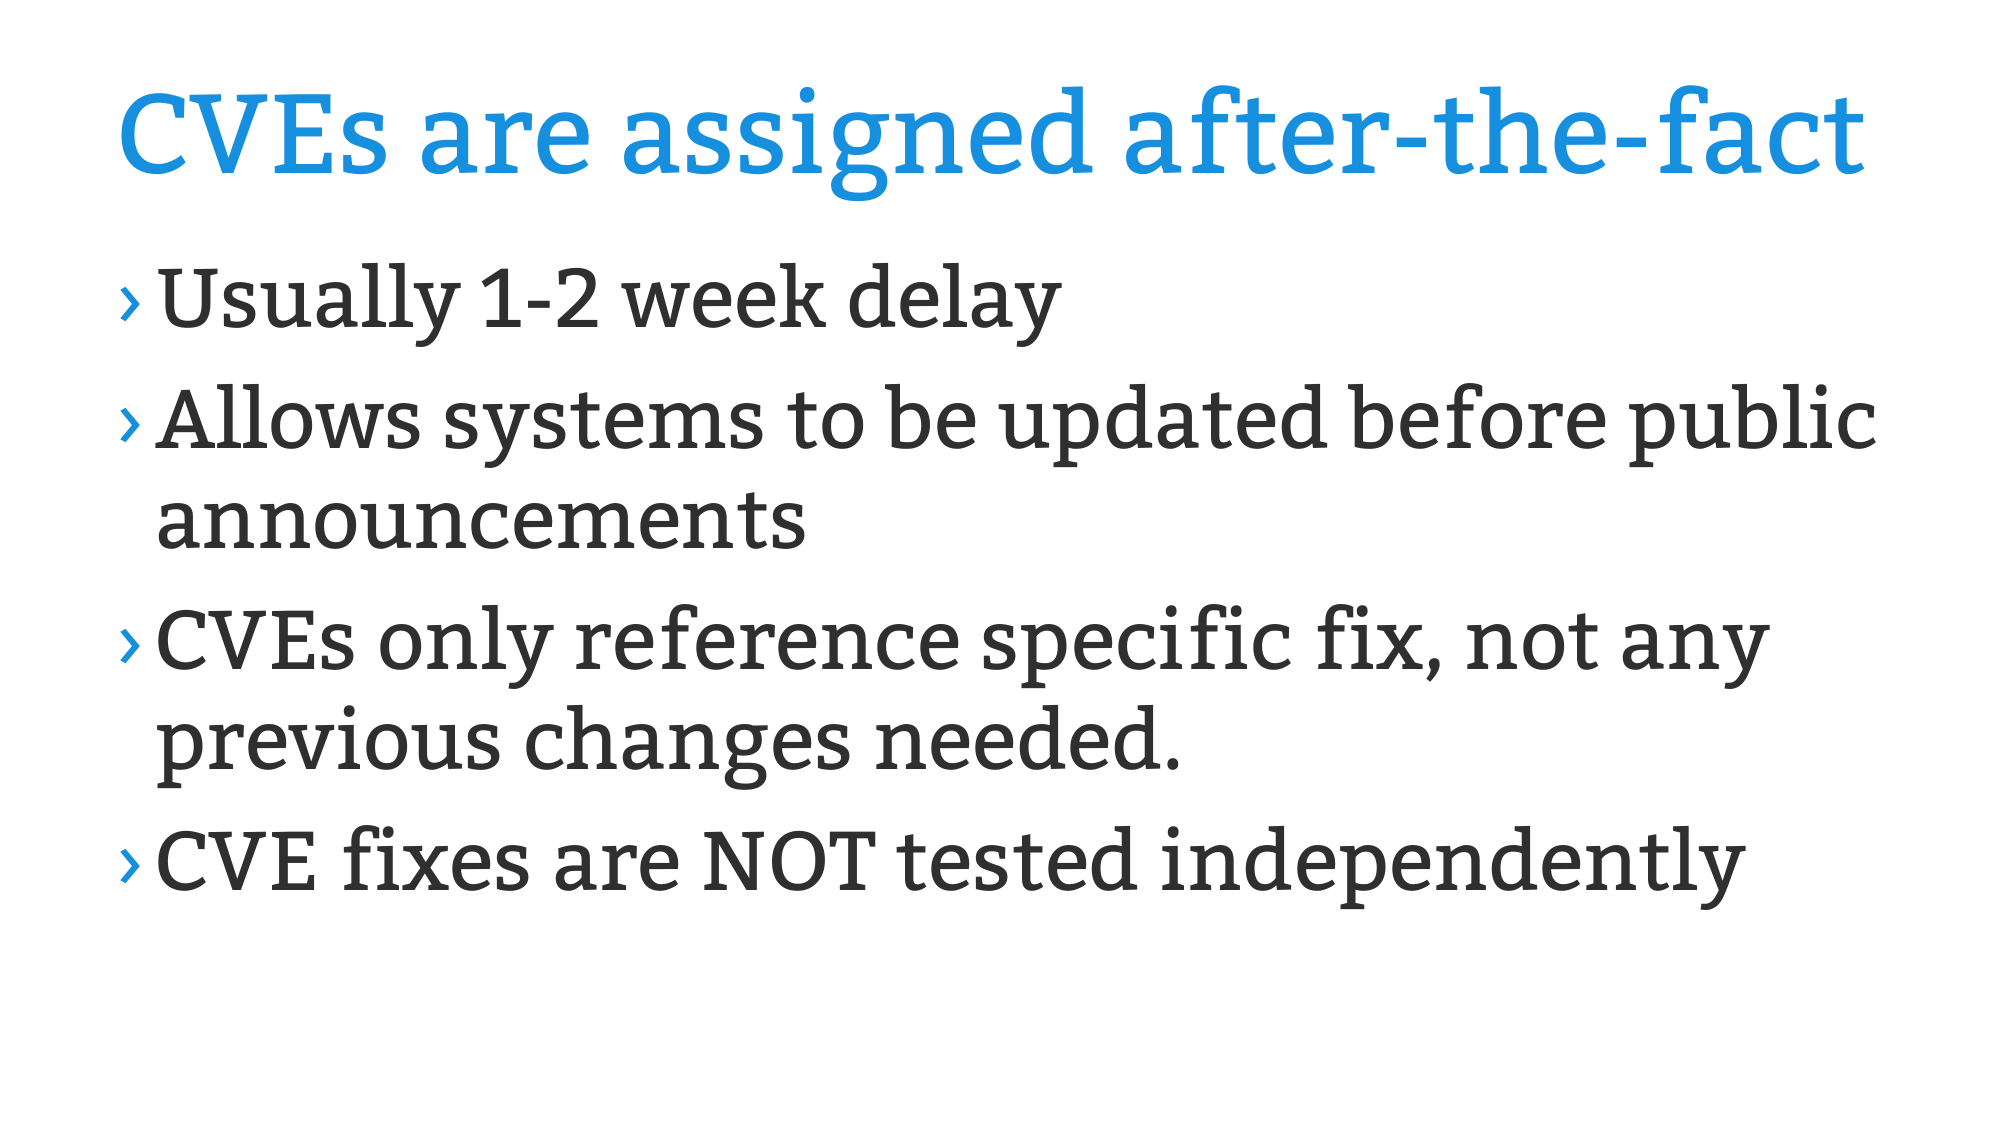

# CVEs are assigned after-the-fact
Usually 1-2 week delay
Allows systems to be updated before public announcements
CVEs only reference specific fix, not any previous changes needed.
CVE fixes are NOT tested independently